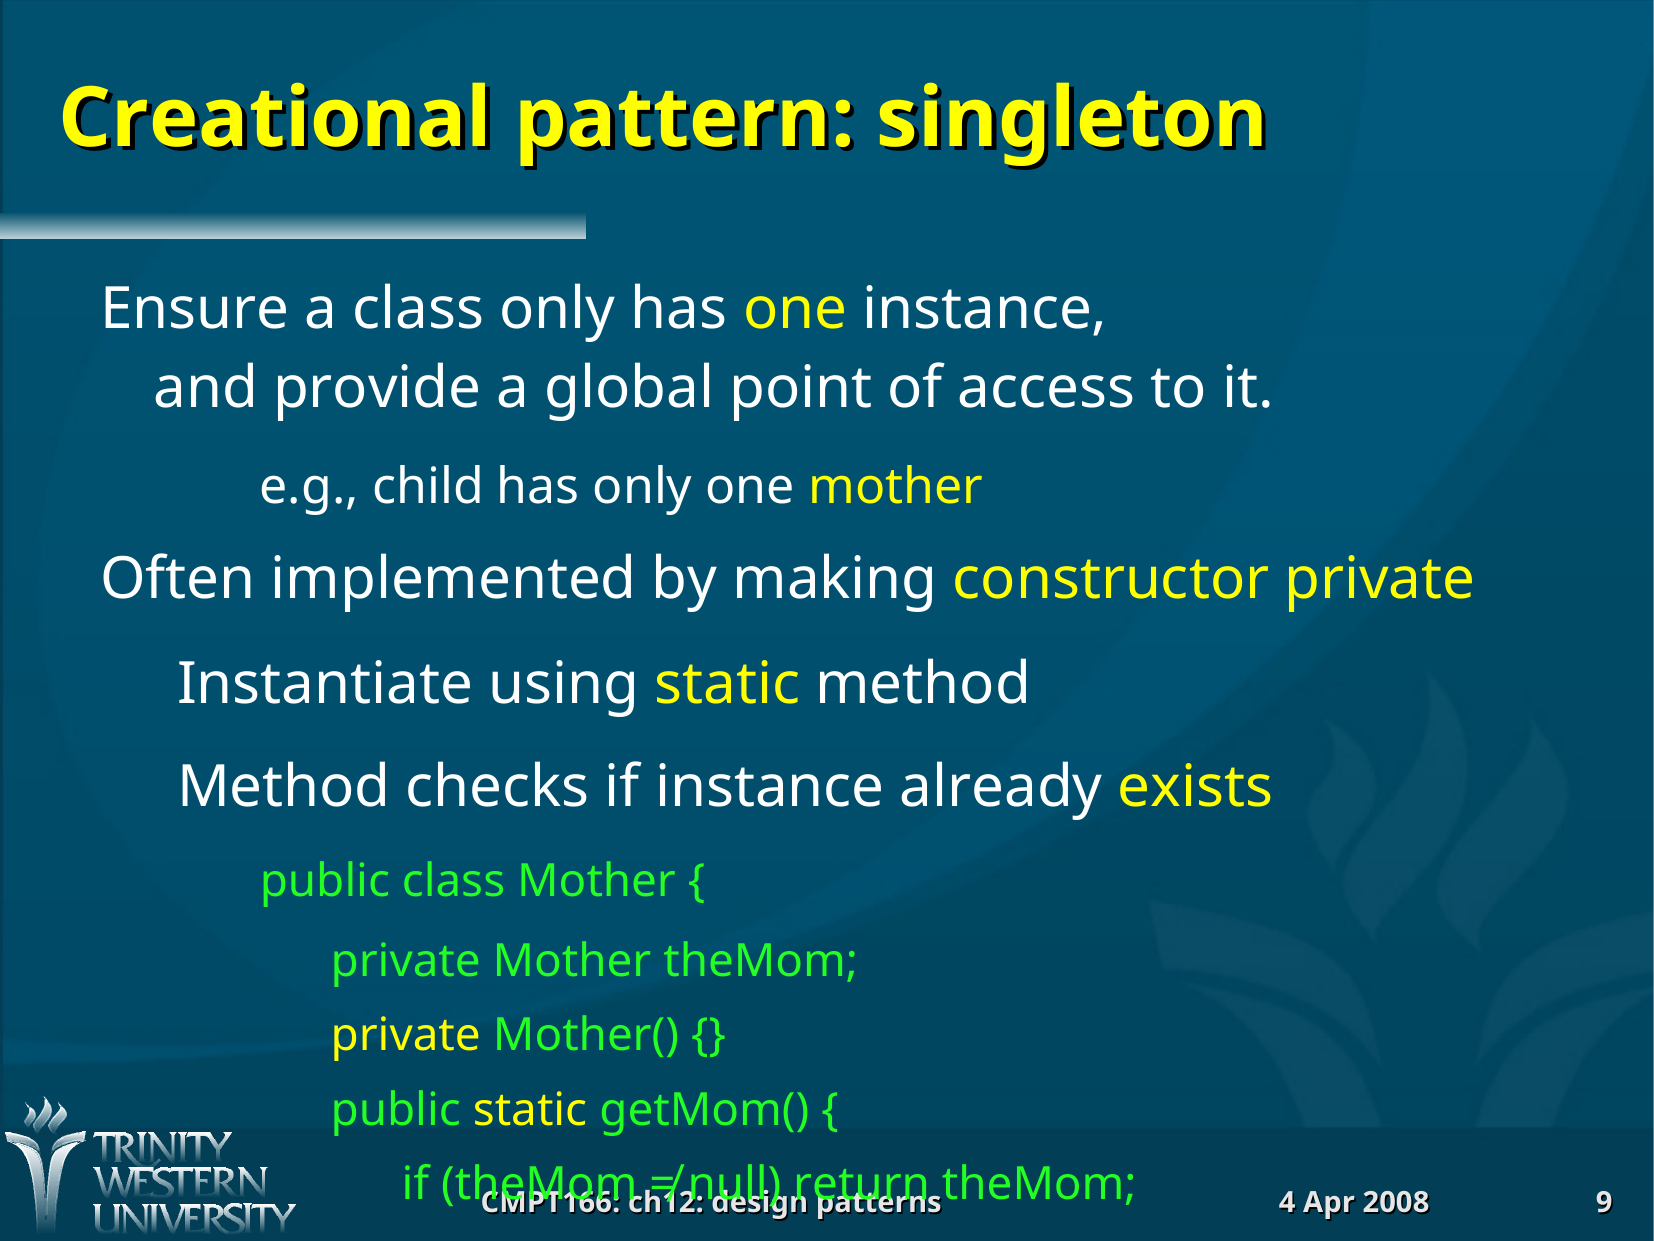

# Creational pattern: singleton
Ensure a class only has one instance,
and provide a global point of access to it.
e.g., child has only one mother
Often implemented by making constructor private
Instantiate using static method
Method checks if instance already exists
public class Mother {
private Mother theMom;
private Mother() {}
public static getMom() {
if (theMom ≠ null) return theMom;
CMPT166: ch12: design patterns
4 Apr 2008
9